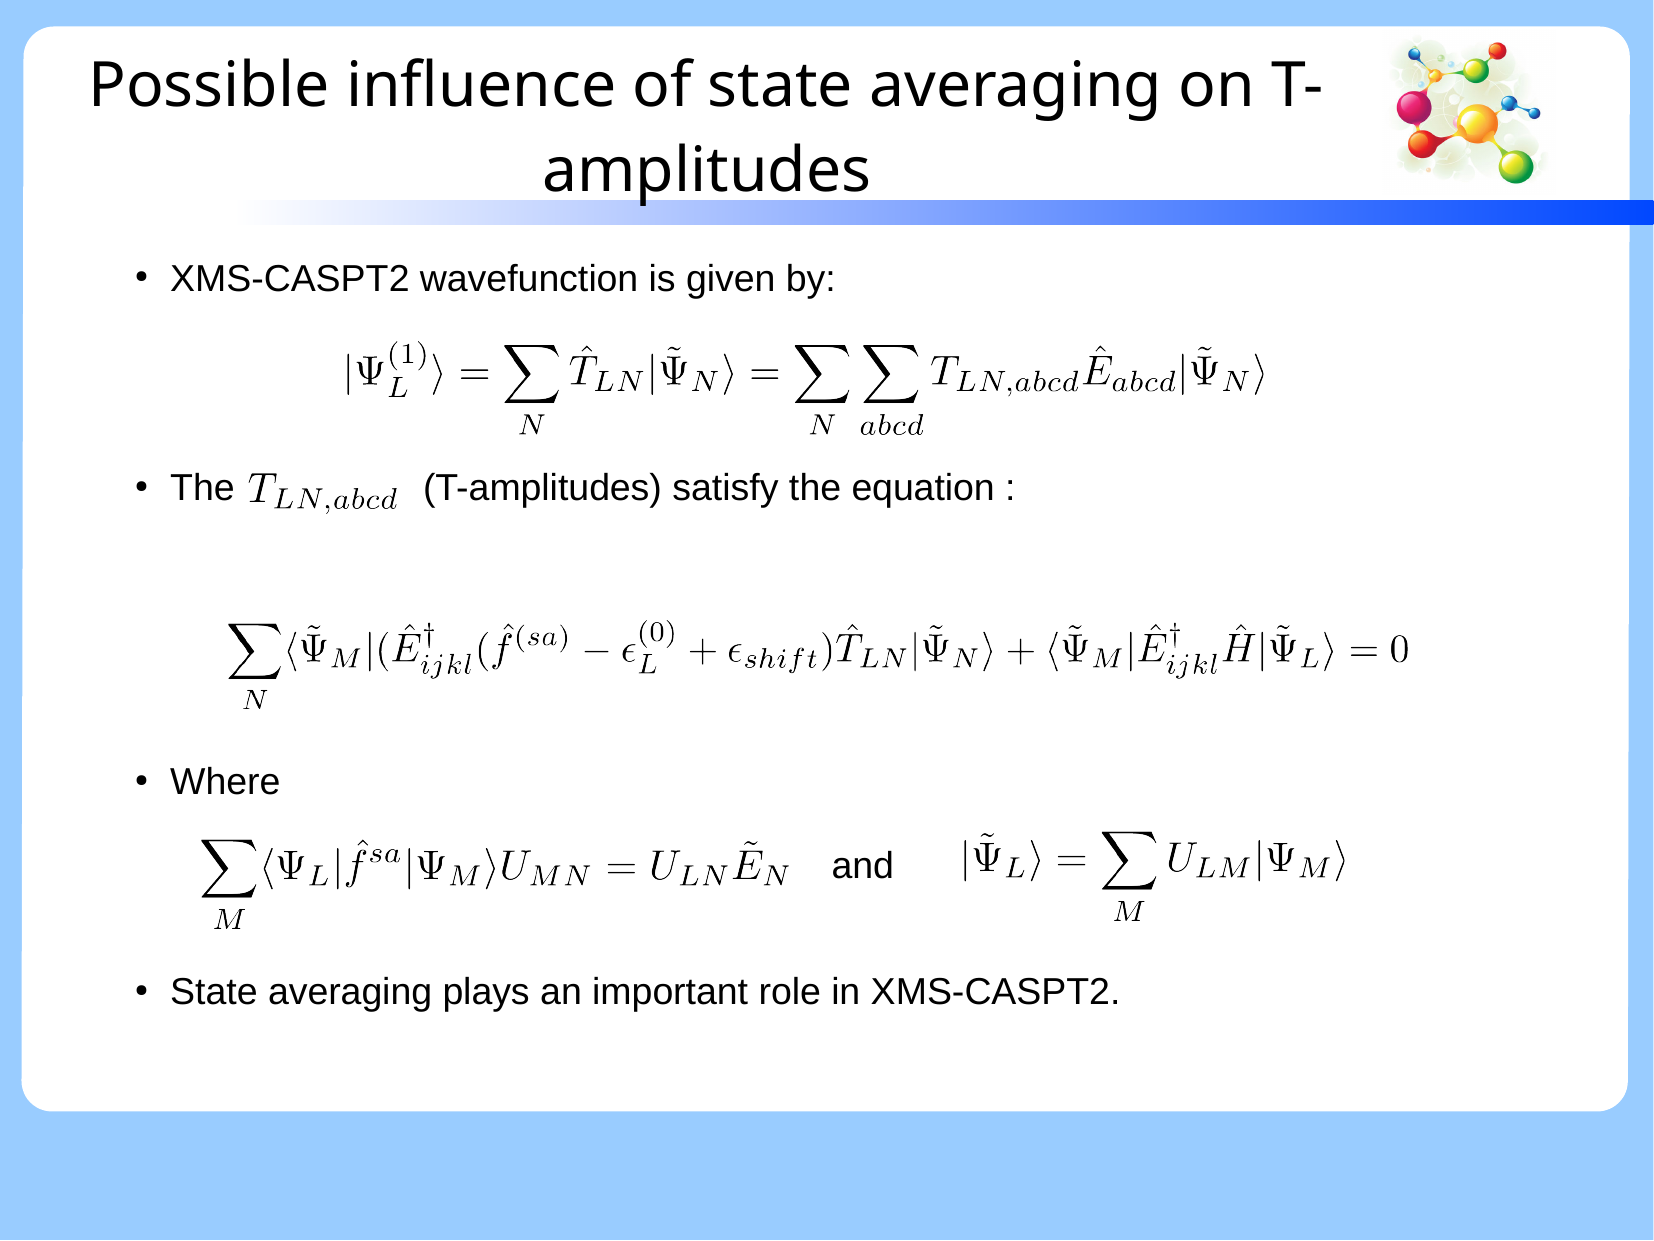

# Possible influence of state averaging on T-amplitudes
XMS-CASPT2 wavefunction is given by:
The (T-amplitudes) satisfy the equation :
Where
 and
State averaging plays an important role in XMS-CASPT2.